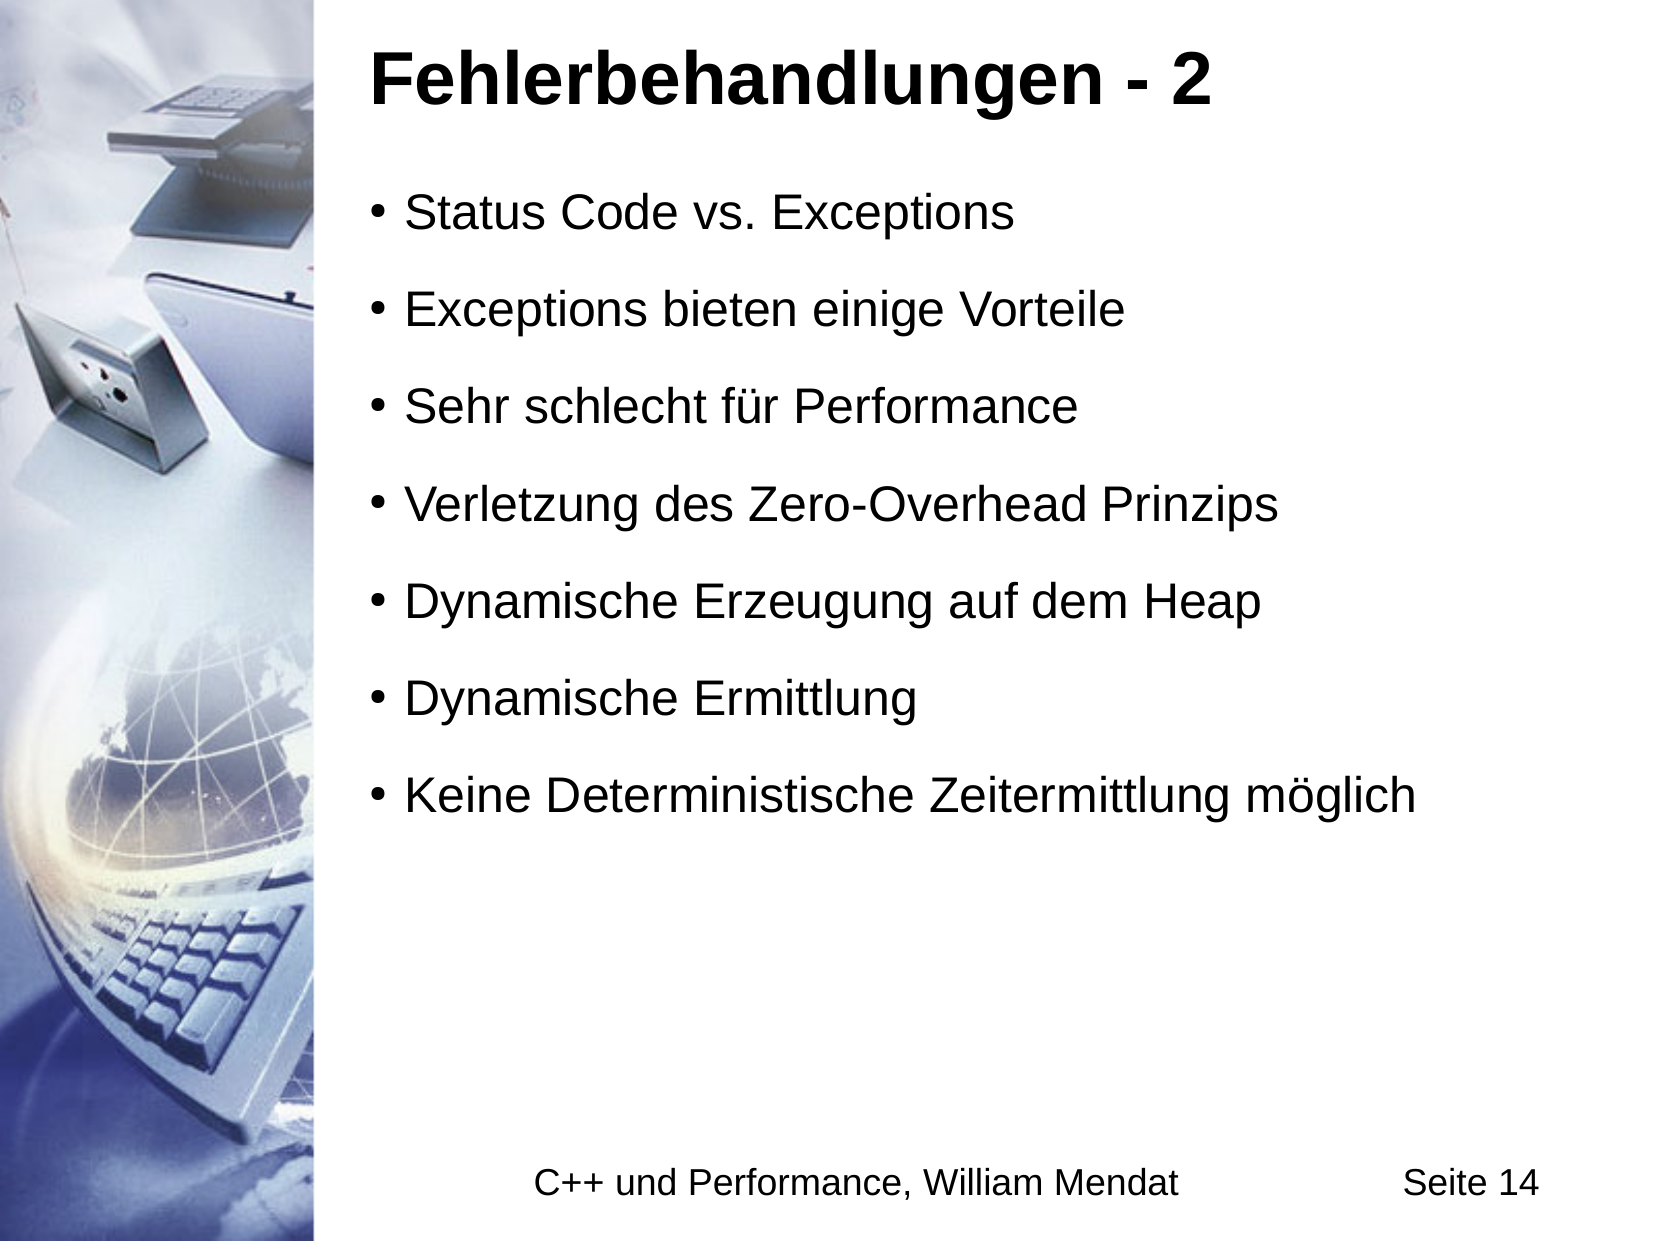

Fehlerbehandlungen - 2
Status Code vs. Exceptions
Exceptions bieten einige Vorteile
Sehr schlecht für Performance
Verletzung des Zero-Overhead Prinzips
Dynamische Erzeugung auf dem Heap
Dynamische Ermittlung
Keine Deterministische Zeitermittlung möglich
C++ und Performance, William Mendat
Seite 14